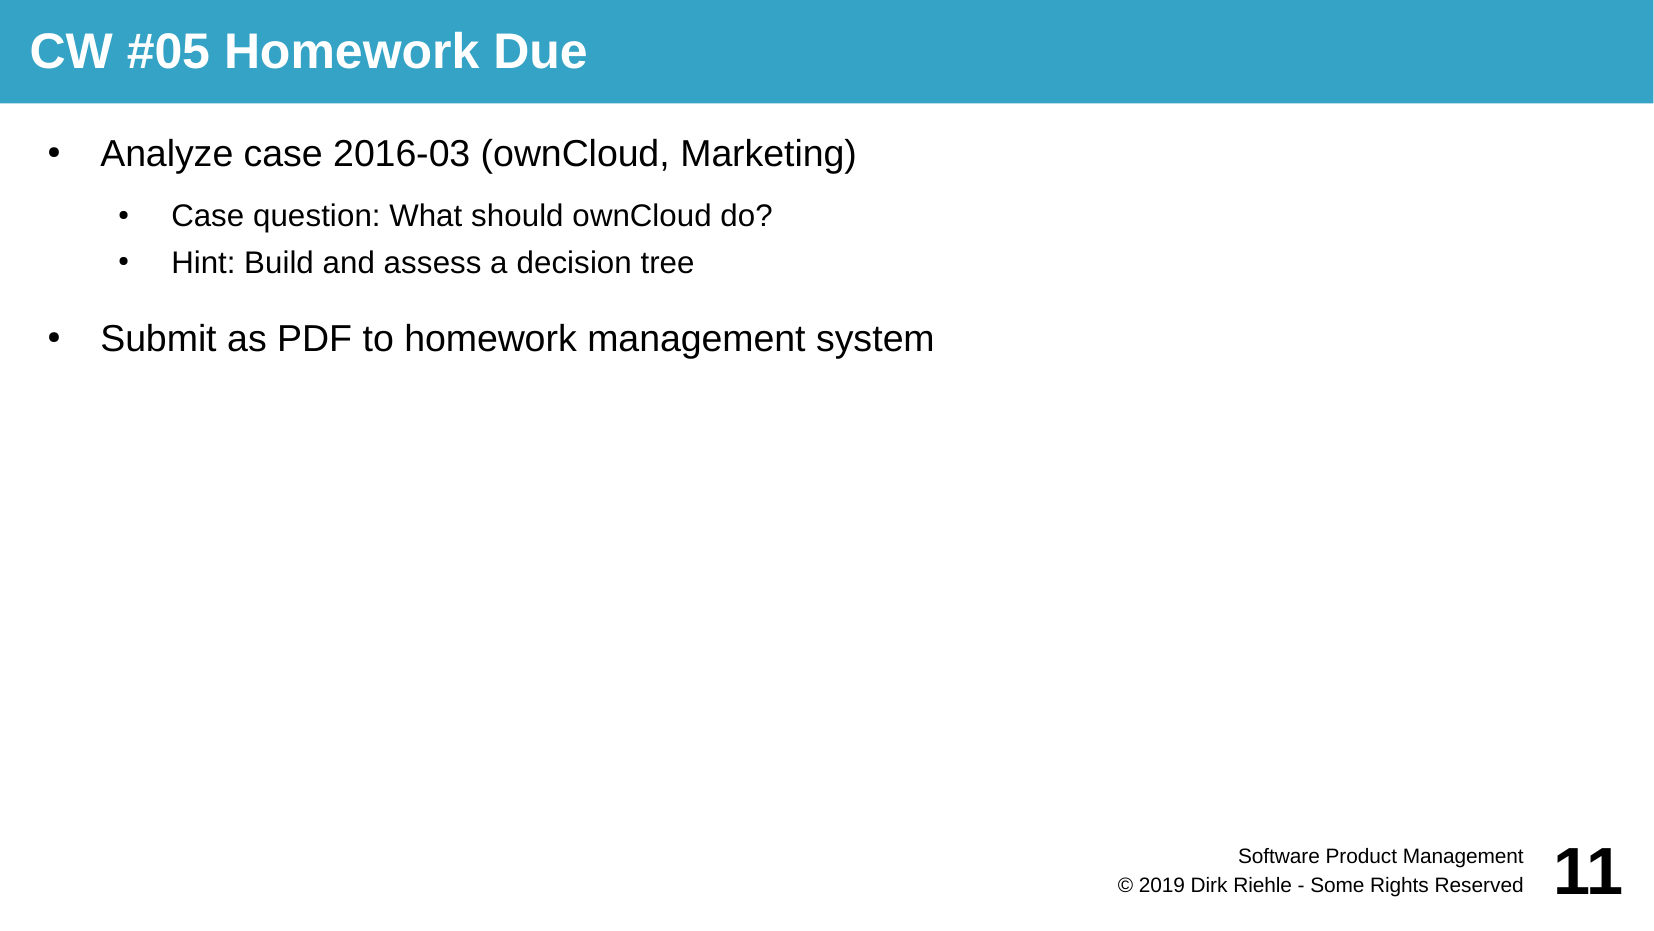

# CW #05 Homework Due
Analyze case 2016-03 (ownCloud, Marketing)
Case question: What should ownCloud do?
Hint: Build and assess a decision tree
Submit as PDF to homework management system
Software Product Management
11
© 2019 Dirk Riehle - Some Rights Reserved